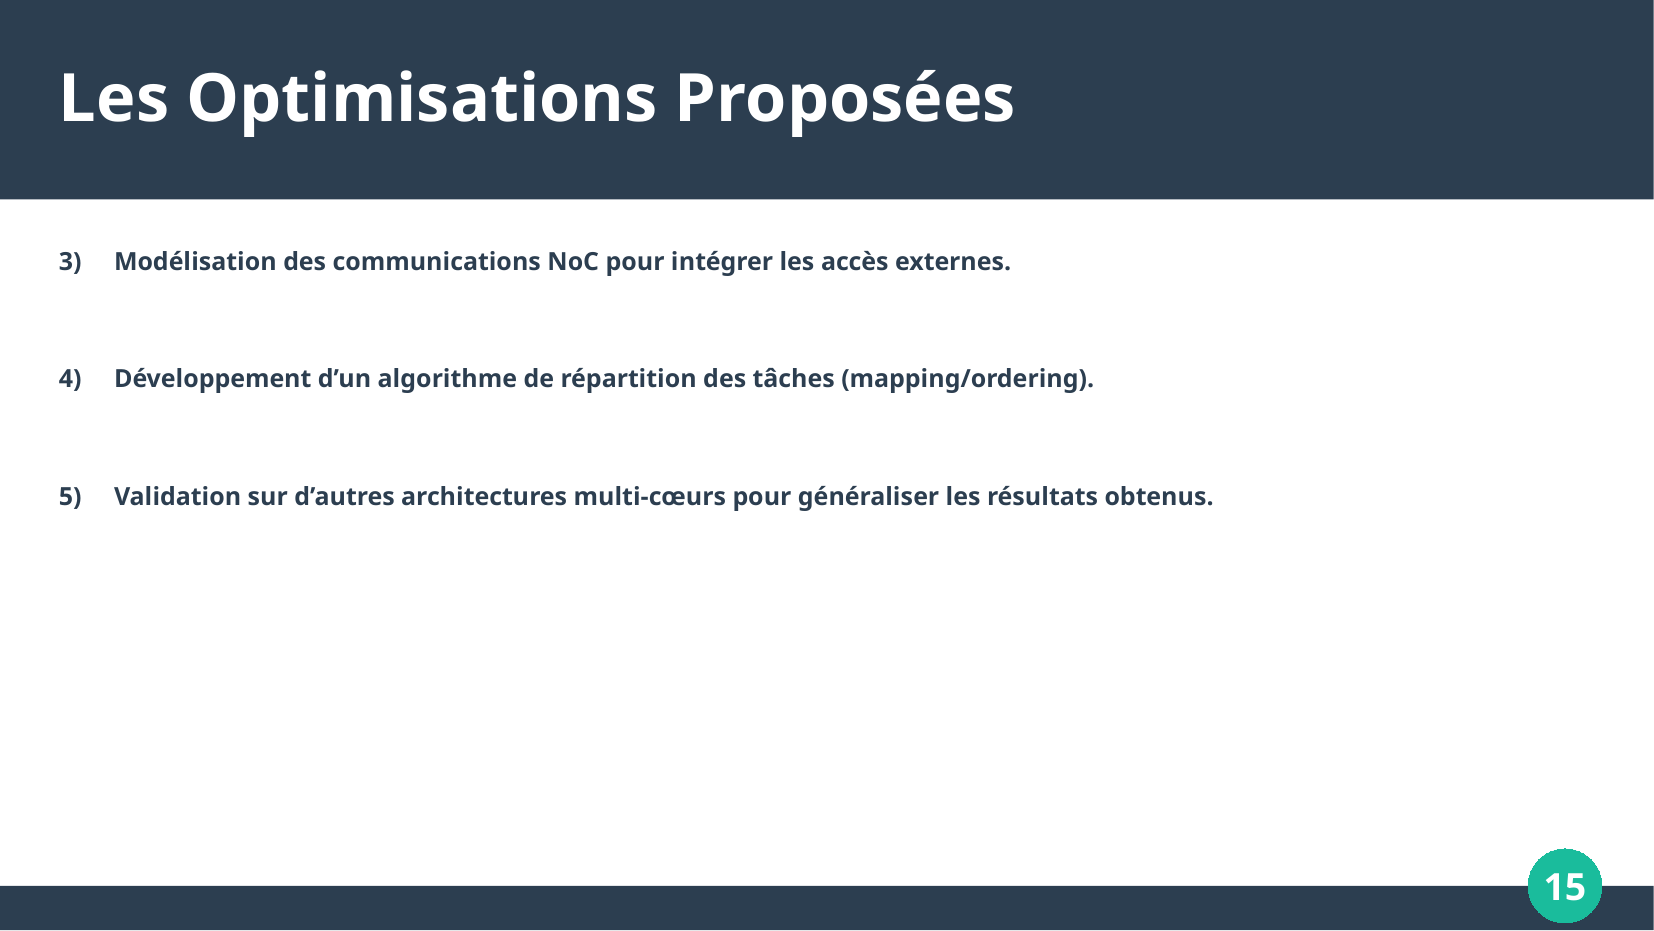

# Les Optimisations Proposées
3) Modélisation des communications NoC pour intégrer les accès externes.
4) Développement d’un algorithme de répartition des tâches (mapping/ordering).
5) Validation sur d’autres architectures multi-cœurs pour généraliser les résultats obtenus.
15